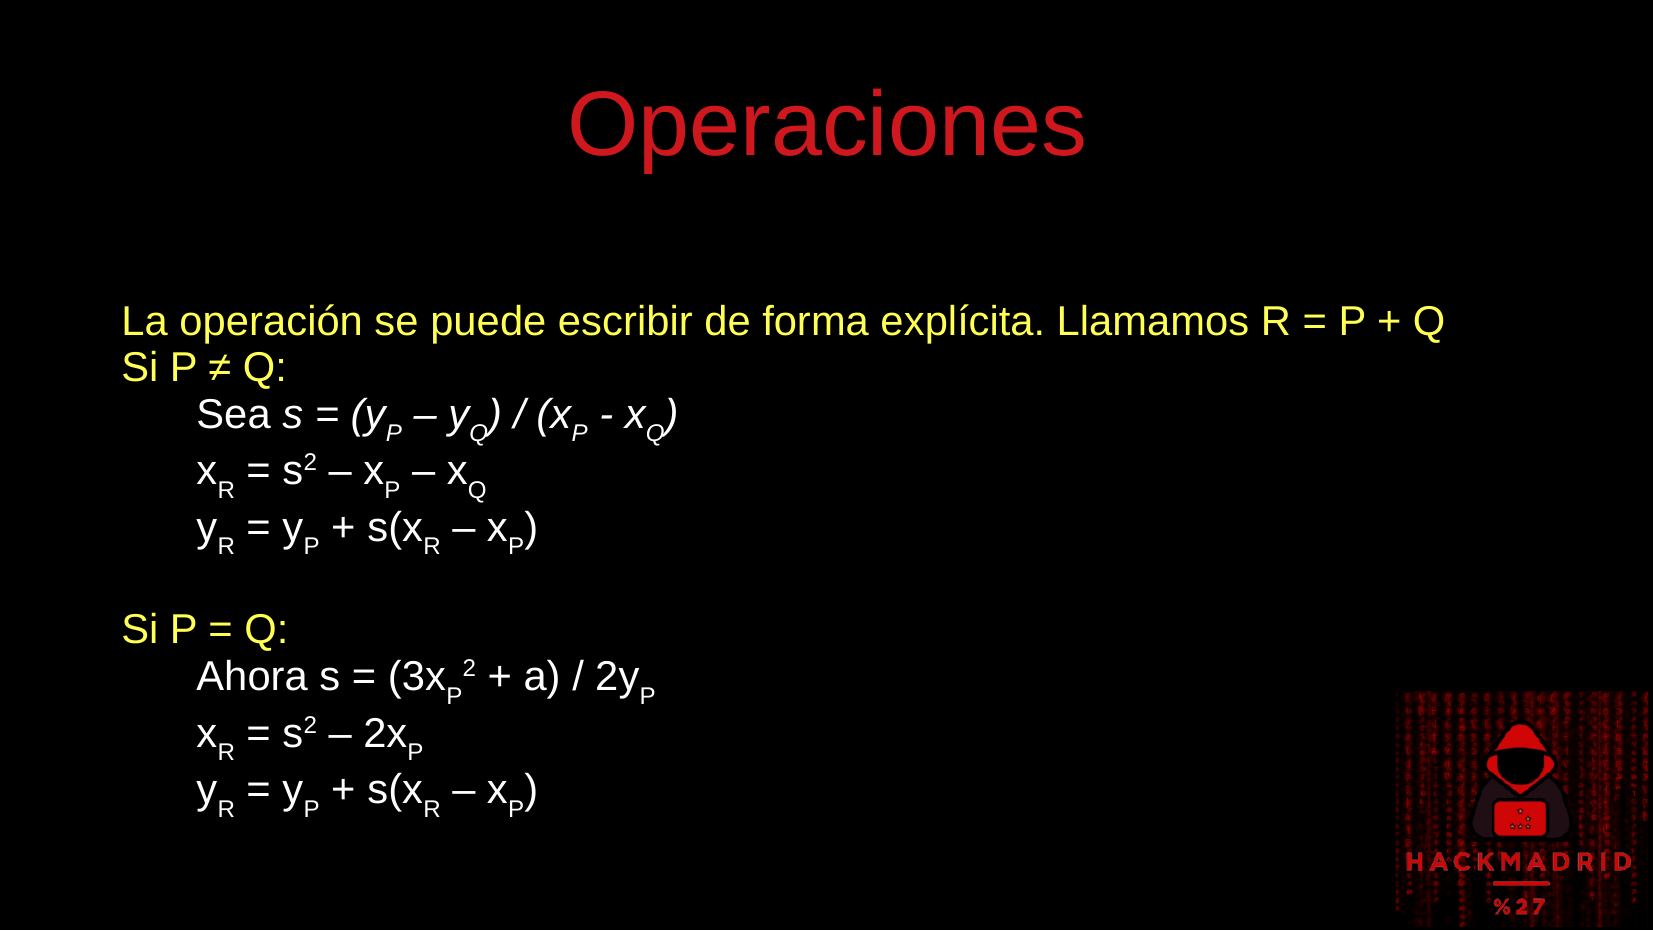

# Operaciones
La operación se puede escribir de forma explícita. Llamamos R = P + Q
Si P ≠ Q:
	Sea s = (yP – yQ) / (xP - xQ)
	xR = s2 – xP – xQ
	yR = yP + s(xR – xP)
Si P = Q:
	Ahora s = (3xP2 + a) / 2yP
	xR = s2 – 2xP
	yR = yP + s(xR – xP)